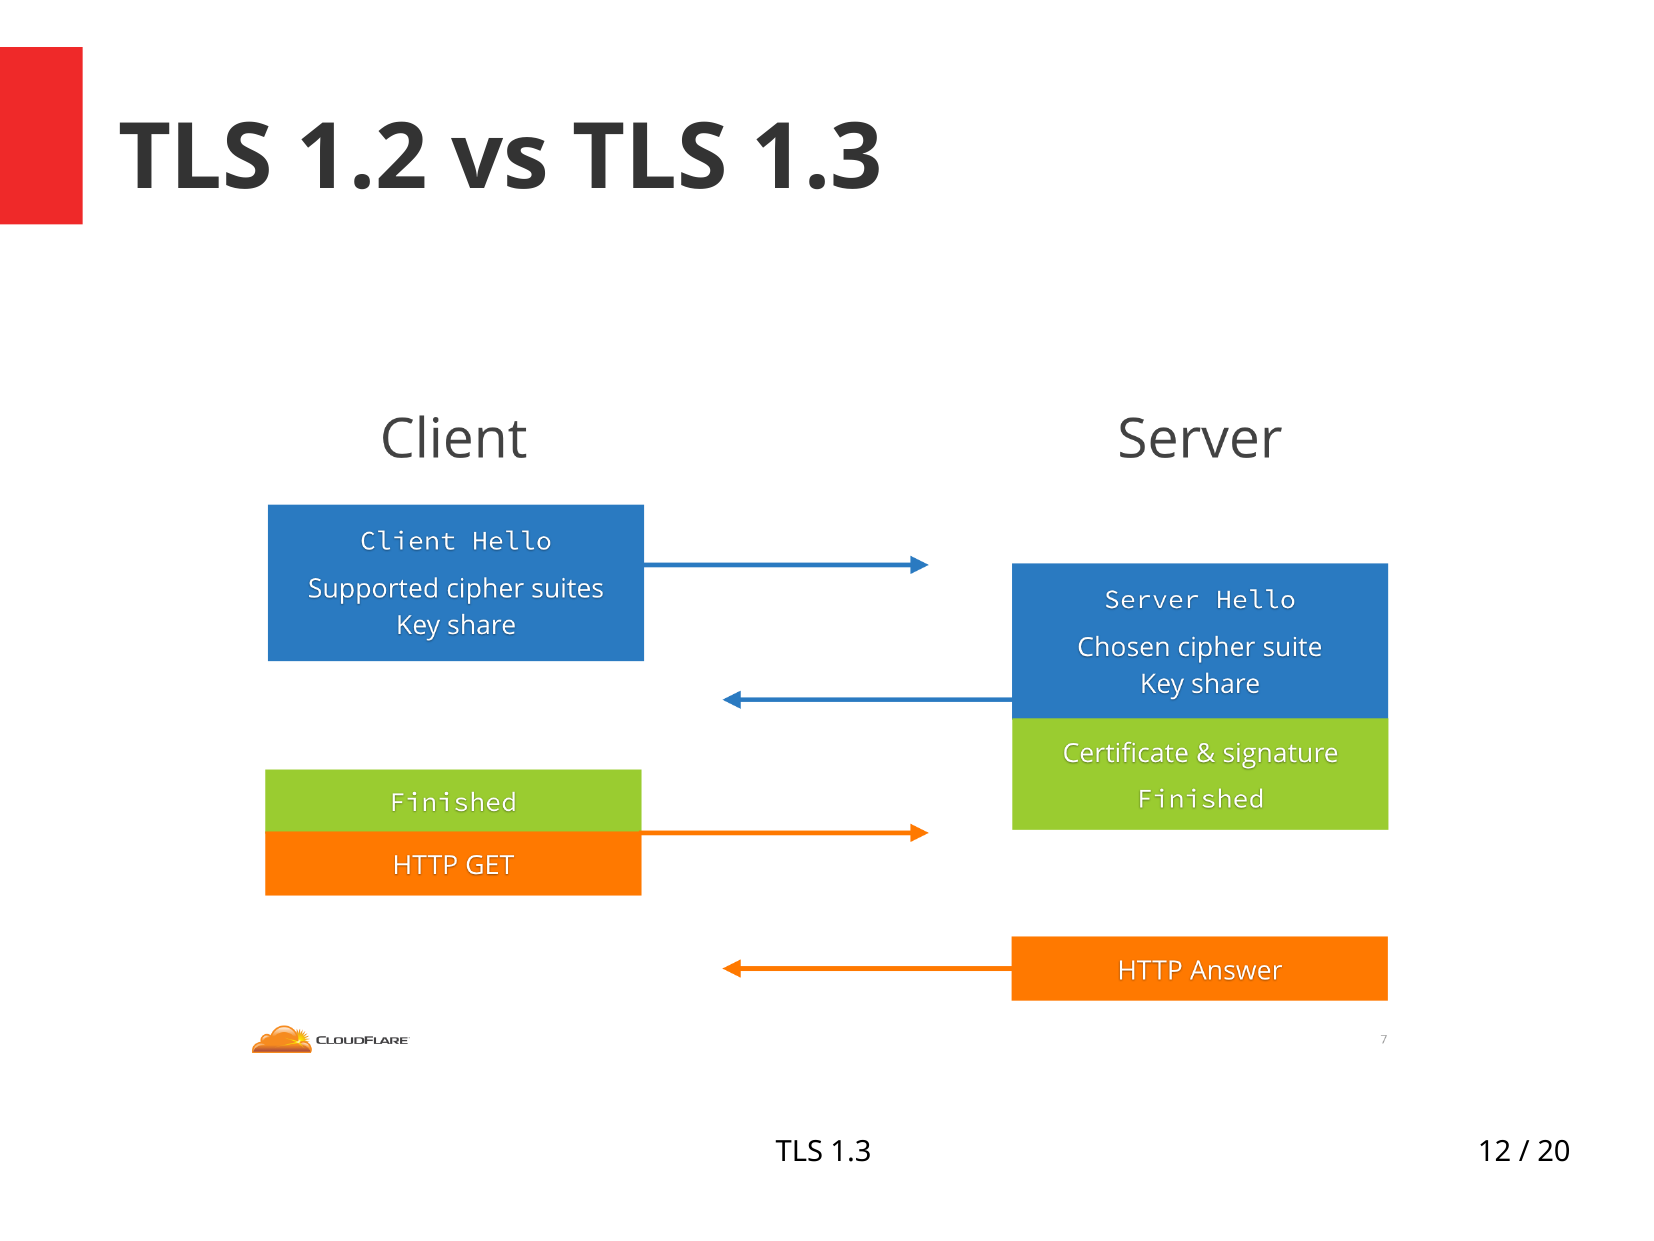

# TLS 1.2 vs TLS 1.3
TLS 1.3
12